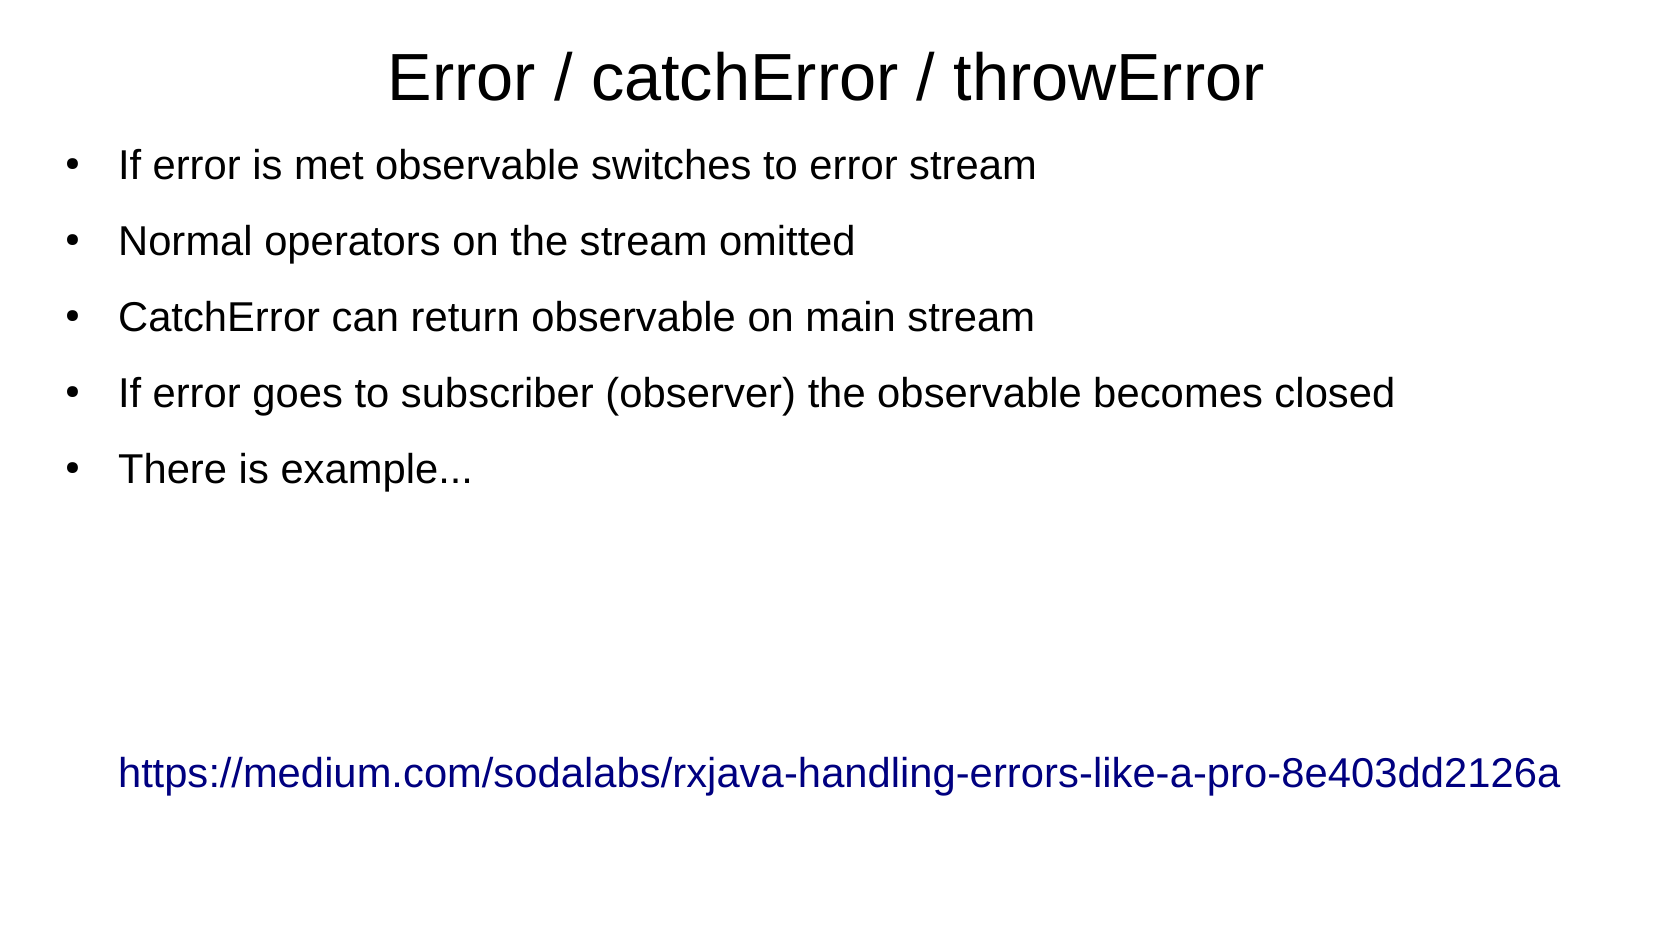

Error / catchError / throwError
# If error is met observable switches to error stream
Normal operators on the stream omitted
CatchError can return observable on main stream
If error goes to subscriber (observer) the observable becomes closed
There is example...
https://medium.com/sodalabs/rxjava-handling-errors-like-a-pro-8e403dd2126a